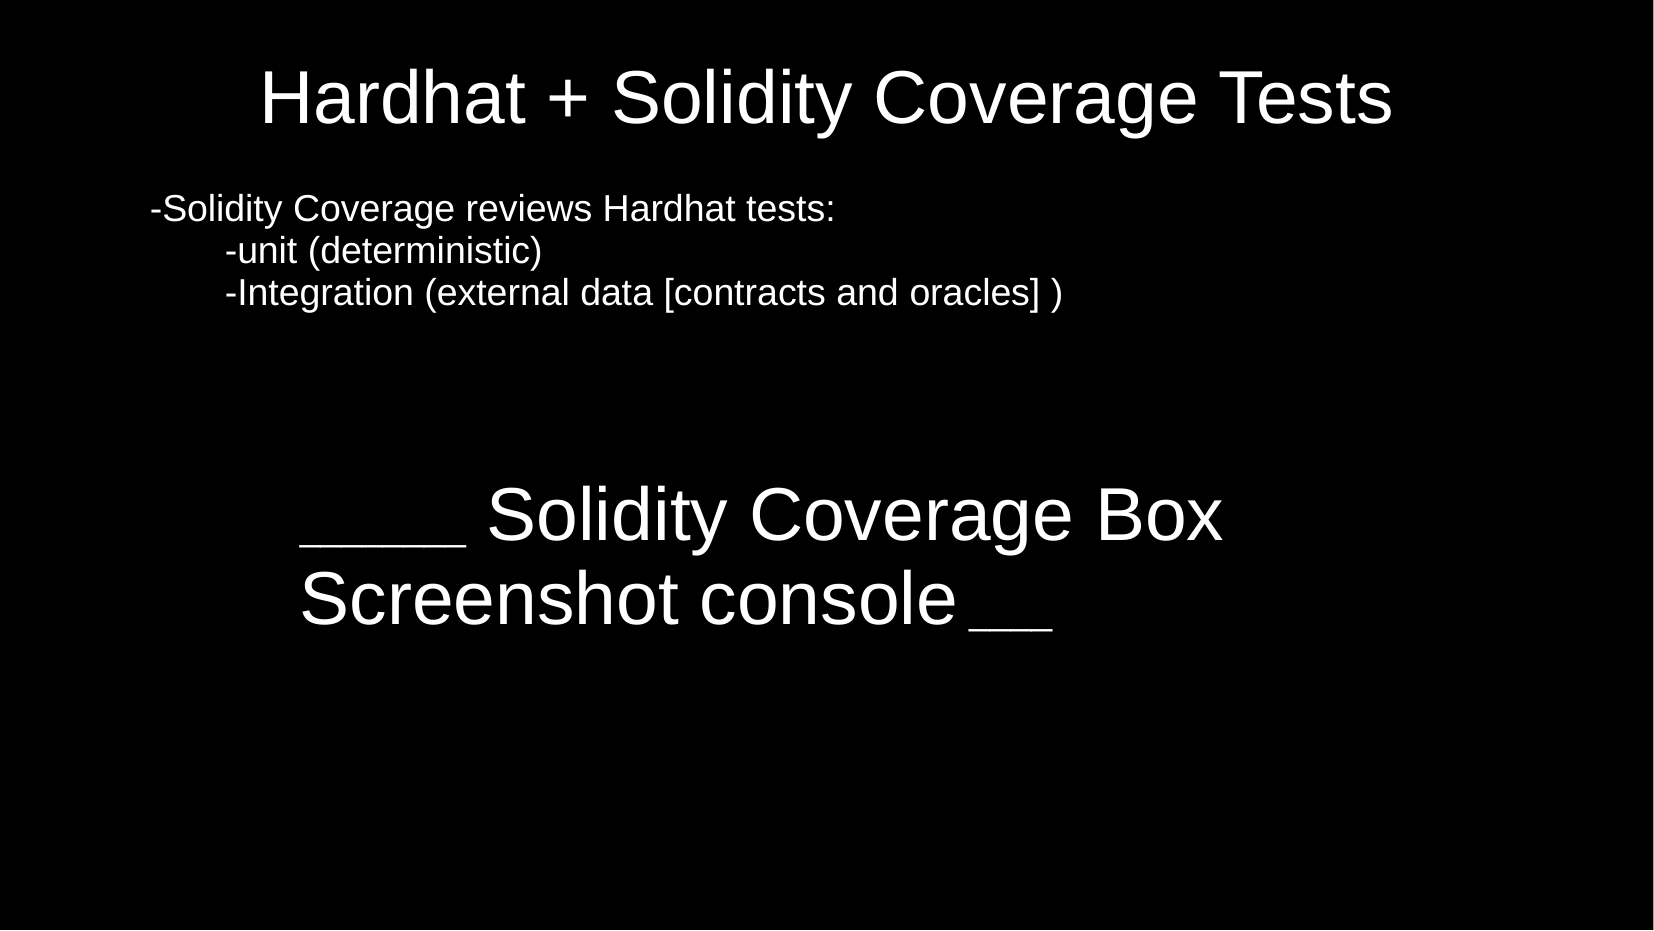

Hardhat + Solidity Coverage Tests
-Solidity Coverage reviews Hardhat tests:
 	-unit (deterministic)
	-Integration (external data [contracts and oracles] )
________ Solidity Coverage Box Screenshot console ____